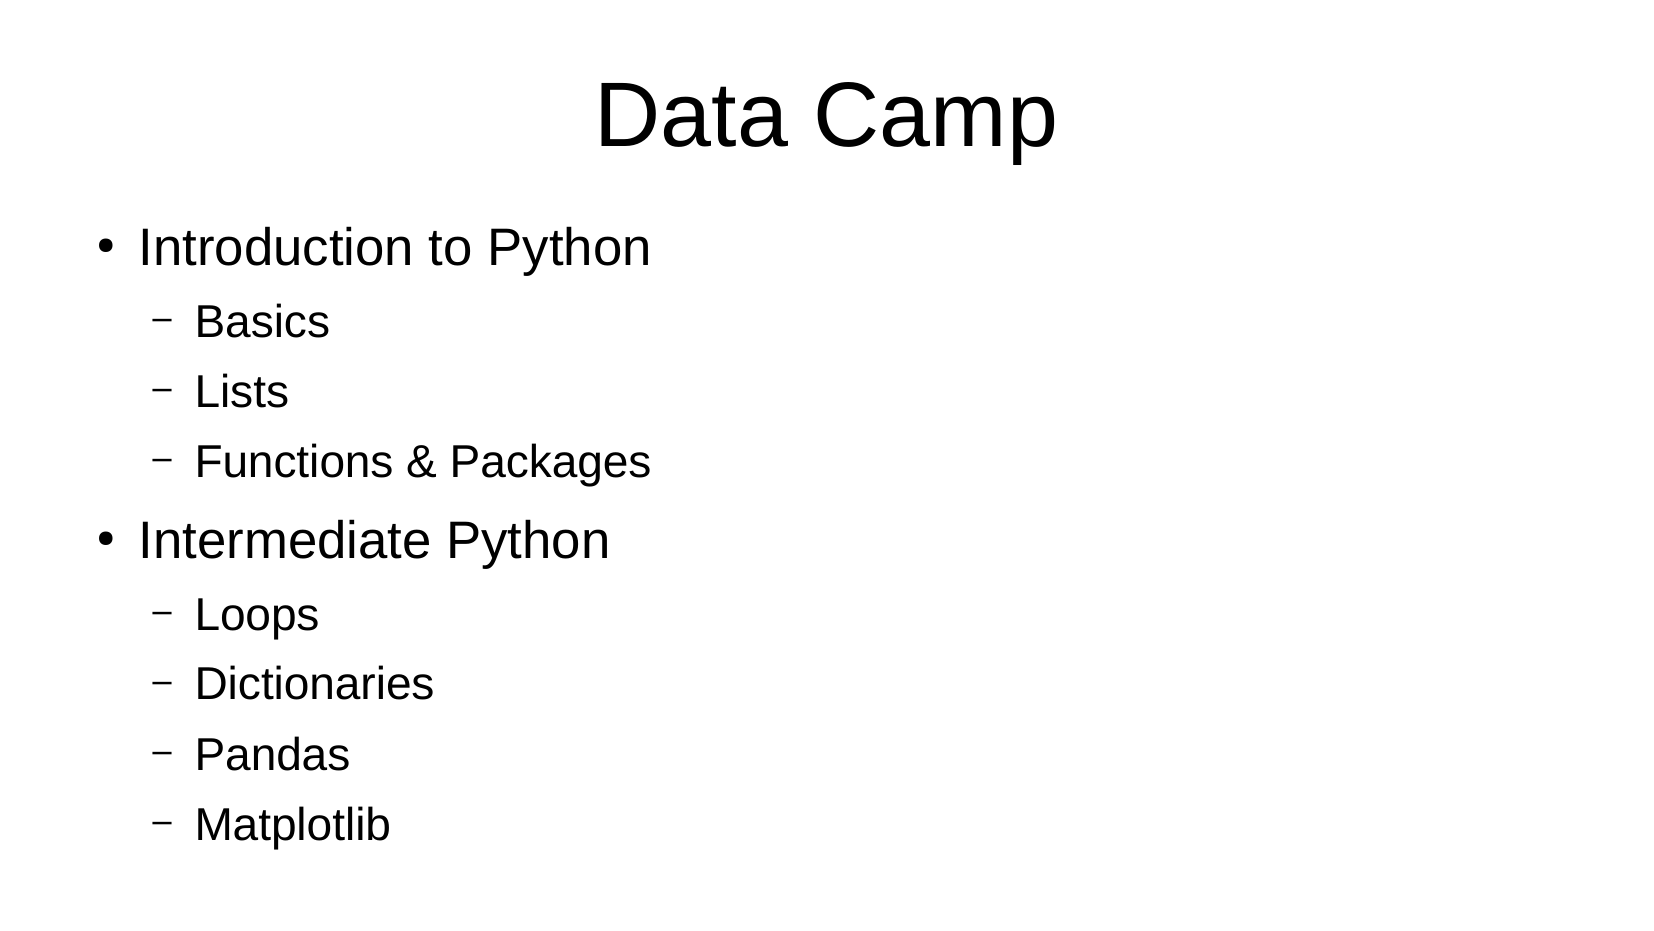

# Data Camp
Introduction to Python
Basics
Lists
Functions & Packages
Intermediate Python
Loops
Dictionaries
Pandas
Matplotlib